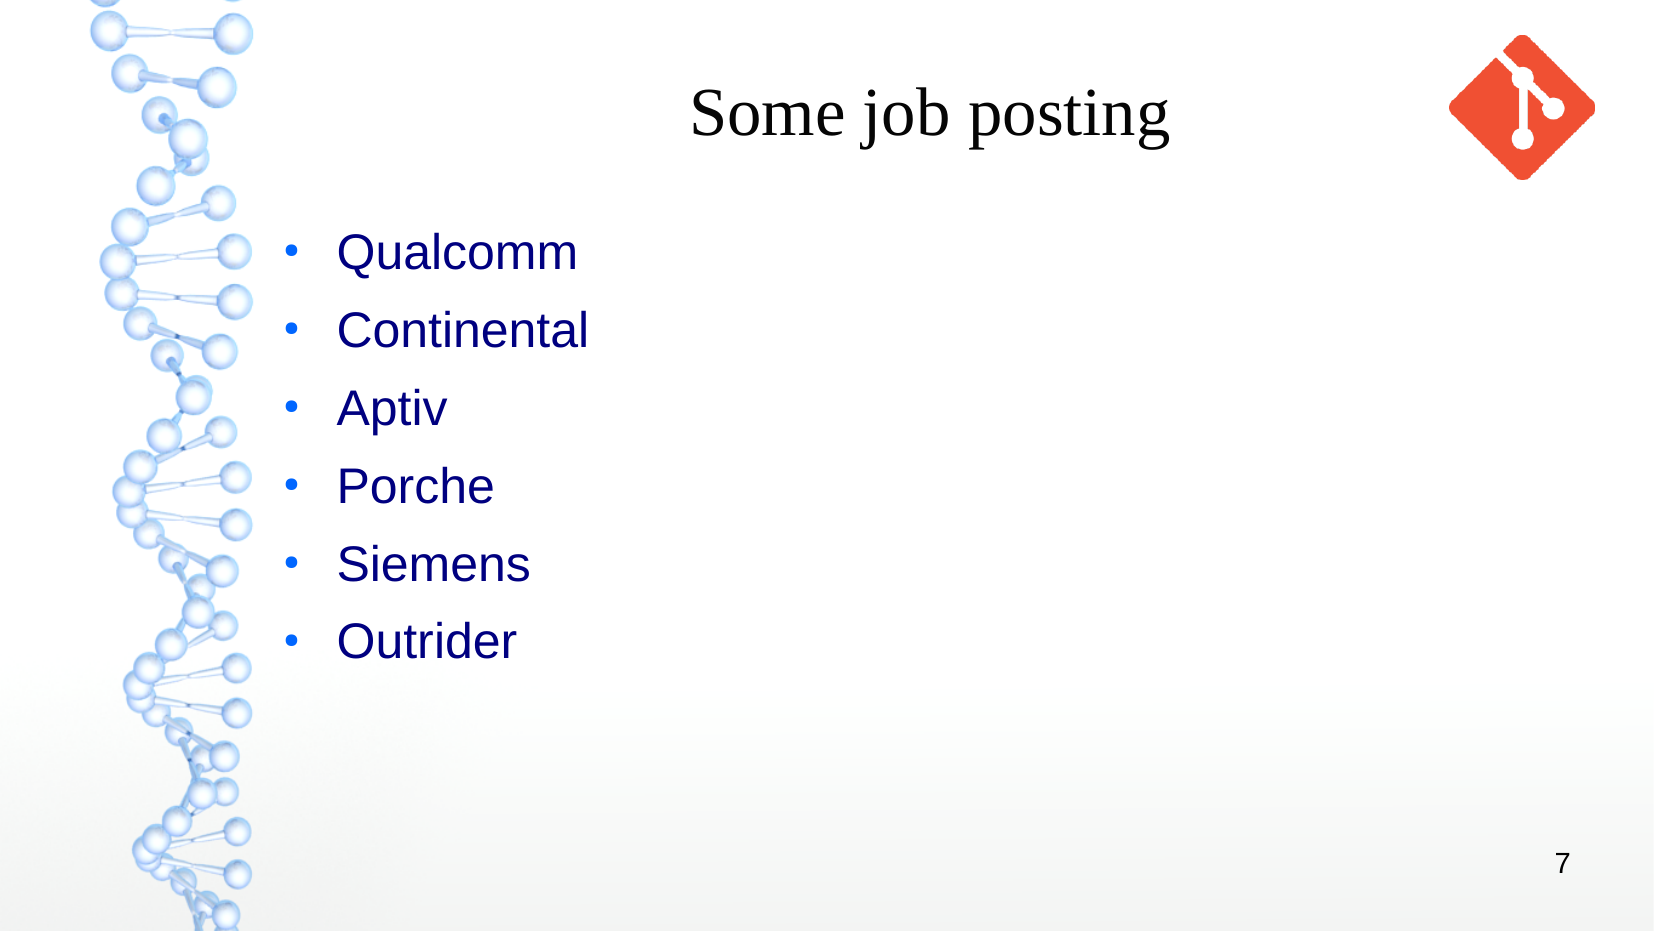

# Some job posting
Qualcomm
Continental
Aptiv
Porche
Siemens
Outrider
7